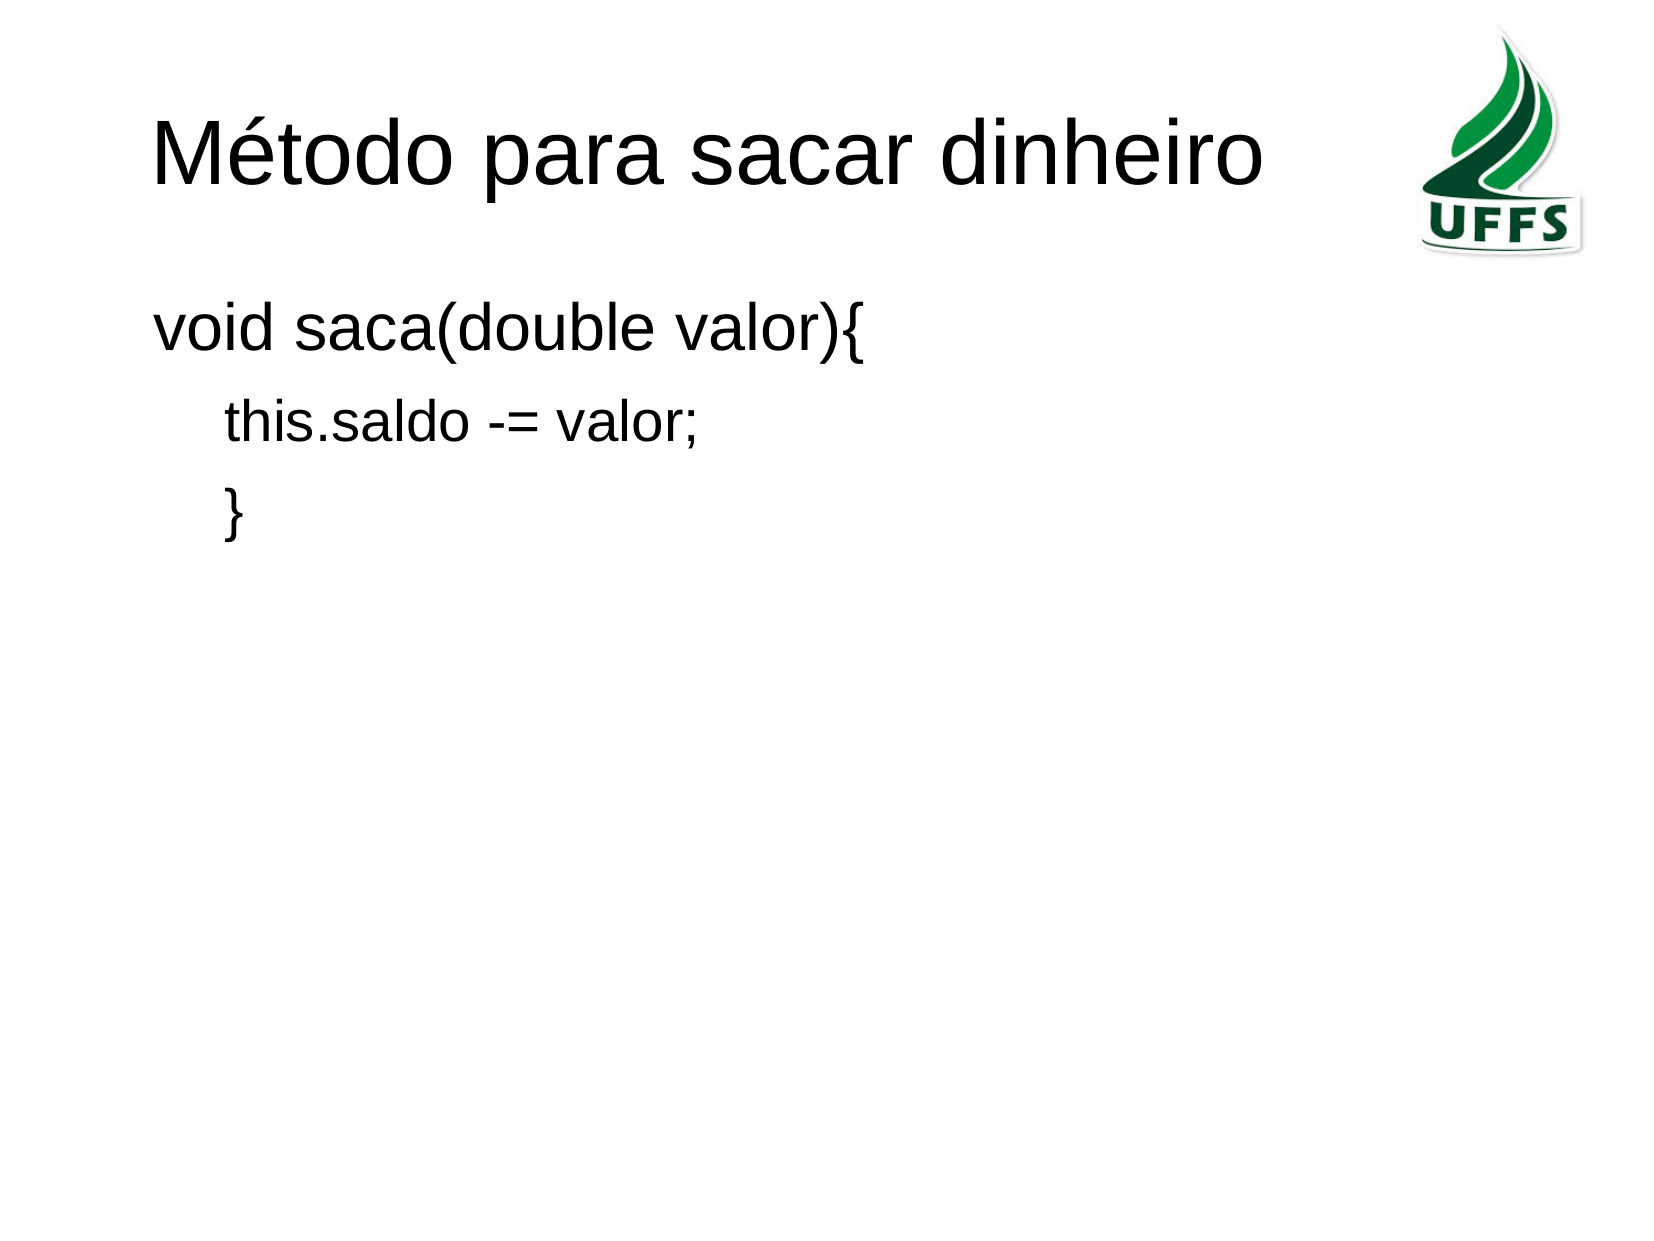

# Método para sacar dinheiro
void saca(double valor){
this.saldo -= valor;
}